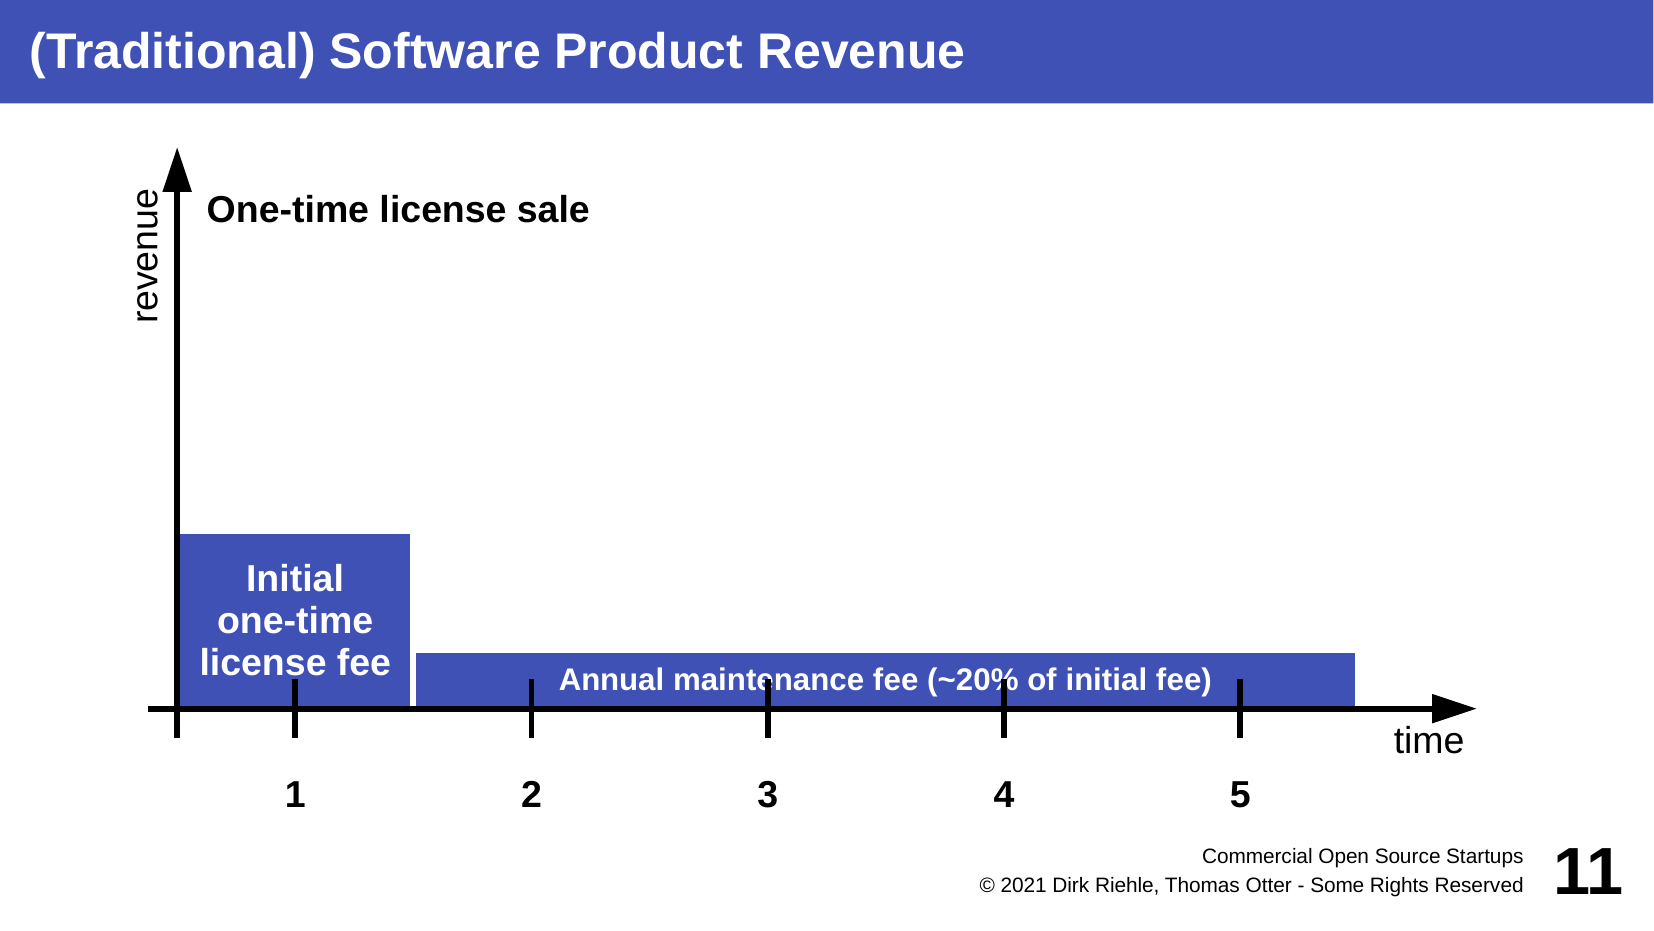

# (Traditional) Software Product Revenue
One-time license sale
revenue
Initial
one-time
license fee
Annual maintenance fee (~20% of initial fee)
1
2
3
4
5
time
Commercial Open Source Startups
11
© 2021 Dirk Riehle, Thomas Otter - Some Rights Reserved